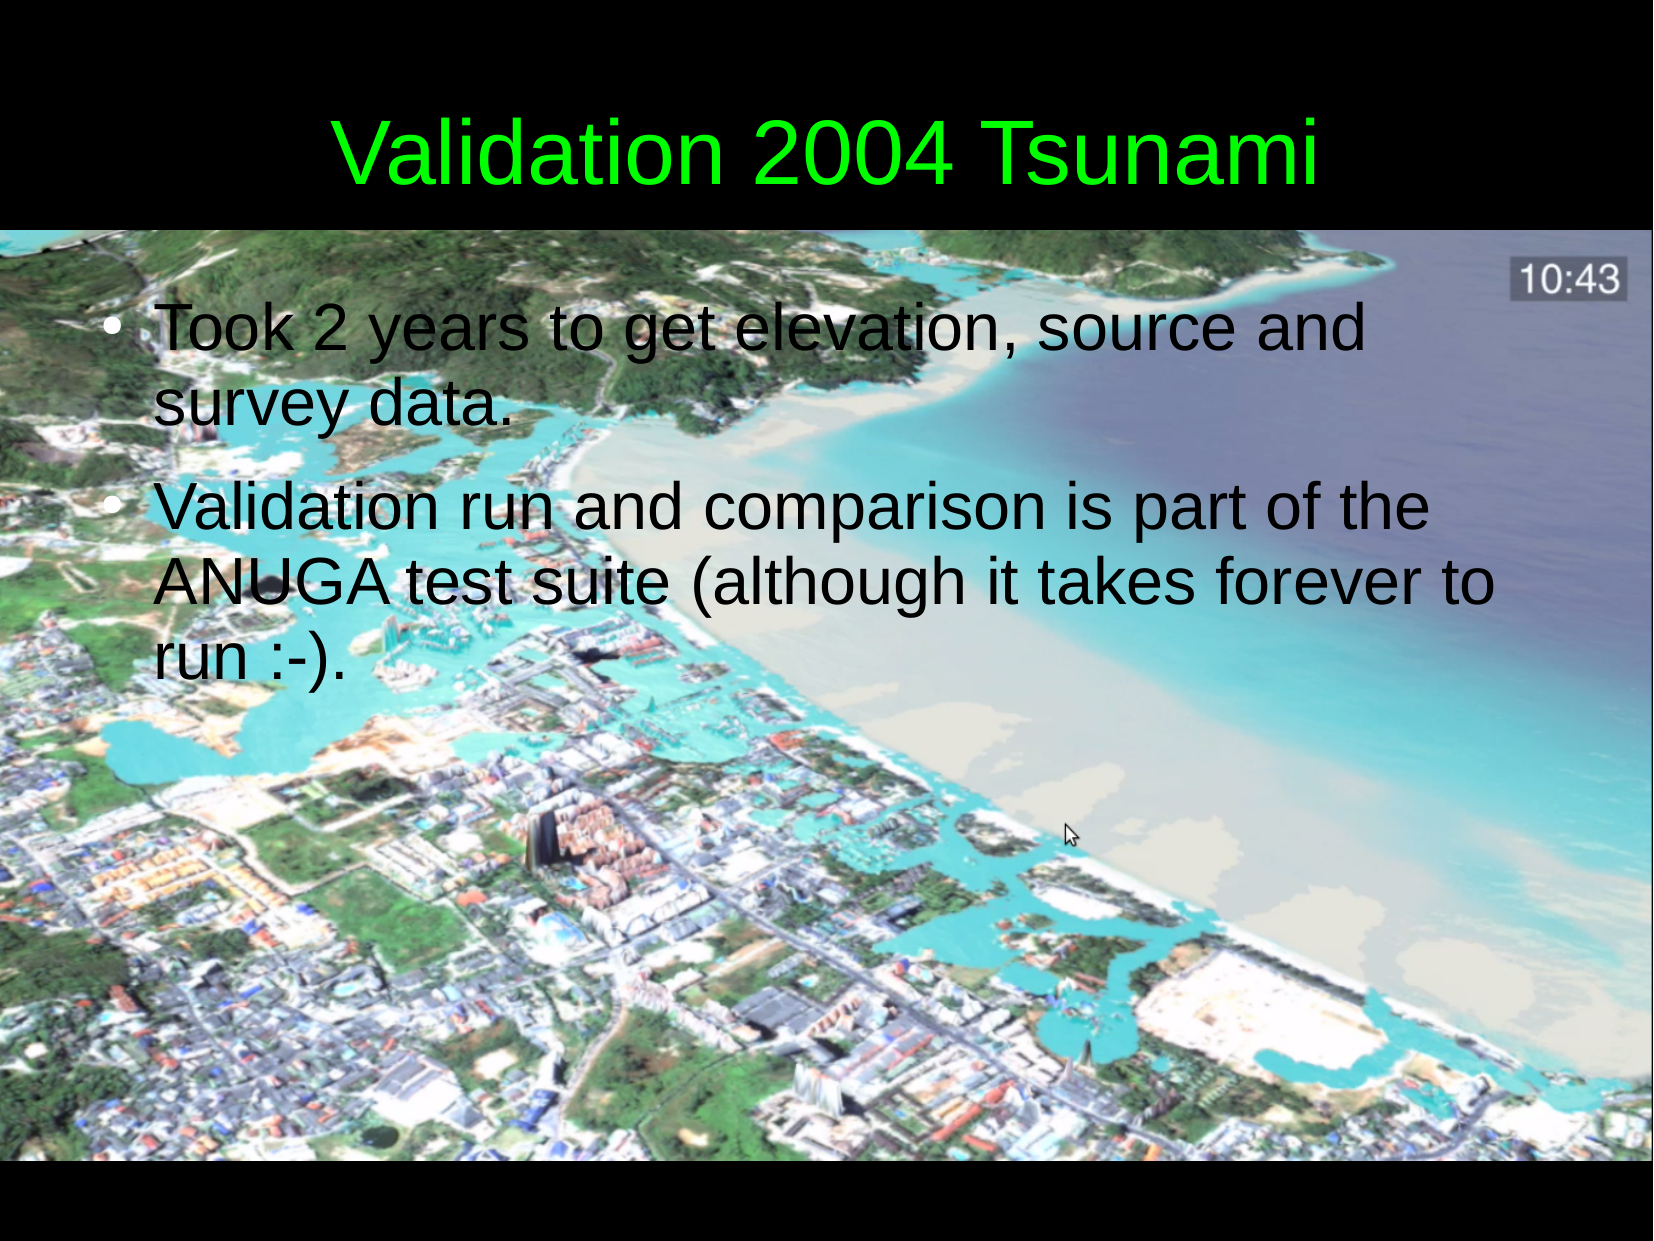

# Validation 2004 Tsunami
Took 2 years to get elevation, source and survey data.
Validation run and comparison is part of the ANUGA test suite (although it takes forever to run :-).